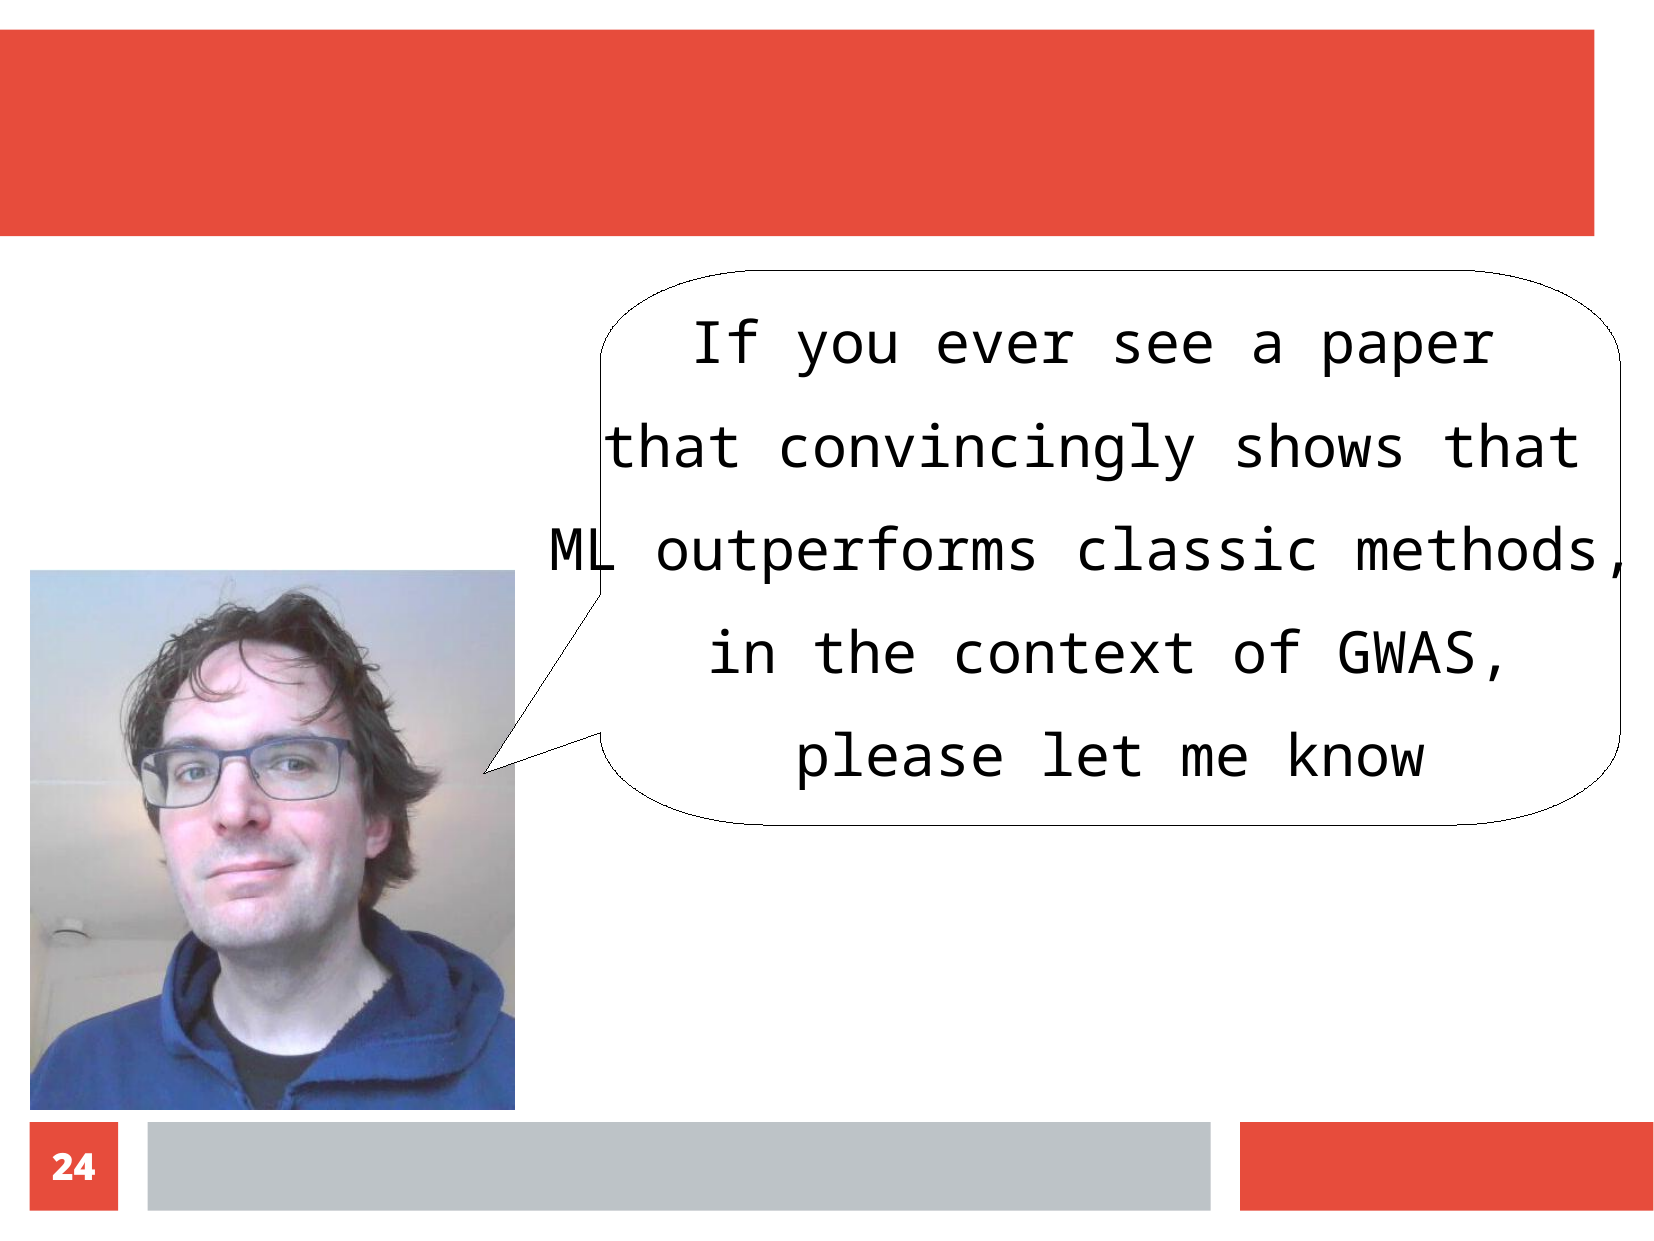

If you ever see a paper
that convincingly shows that
ML outperforms classic methods,
in the context of GWAS,
please let me know
24